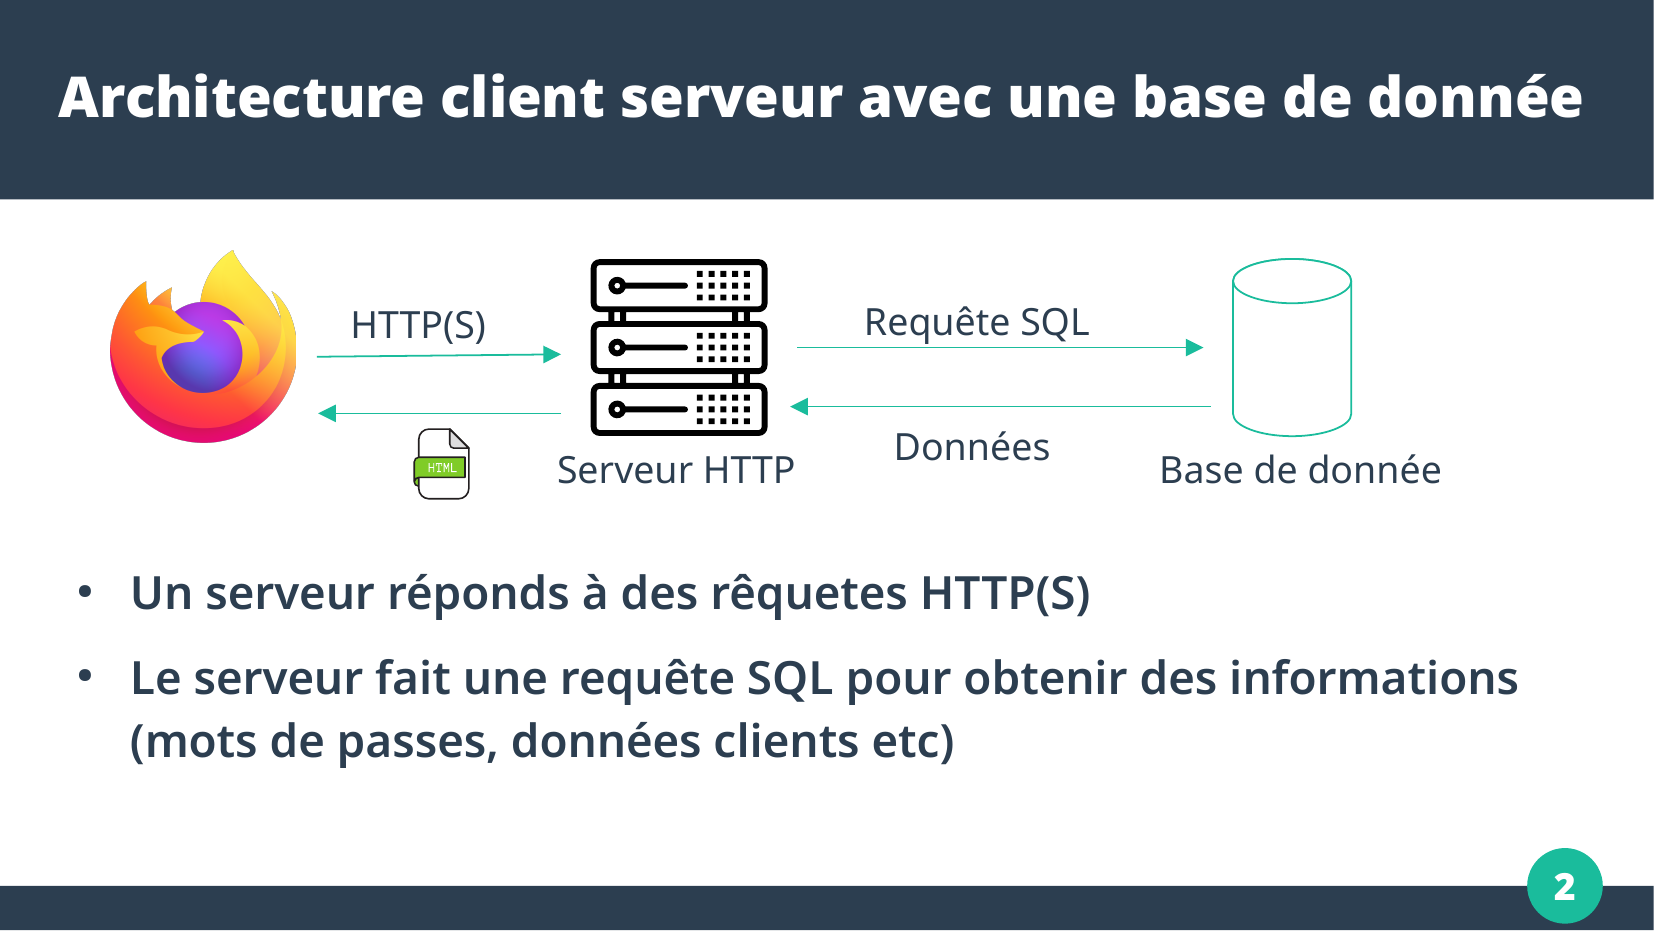

# Architecture client serveur avec une base de donnée
Requête SQL
HTTP(S)
Données
Serveur HTTP
Base de donnée
Un serveur réponds à des rêquetes HTTP(S)
Le serveur fait une requête SQL pour obtenir des informations (mots de passes, données clients etc)